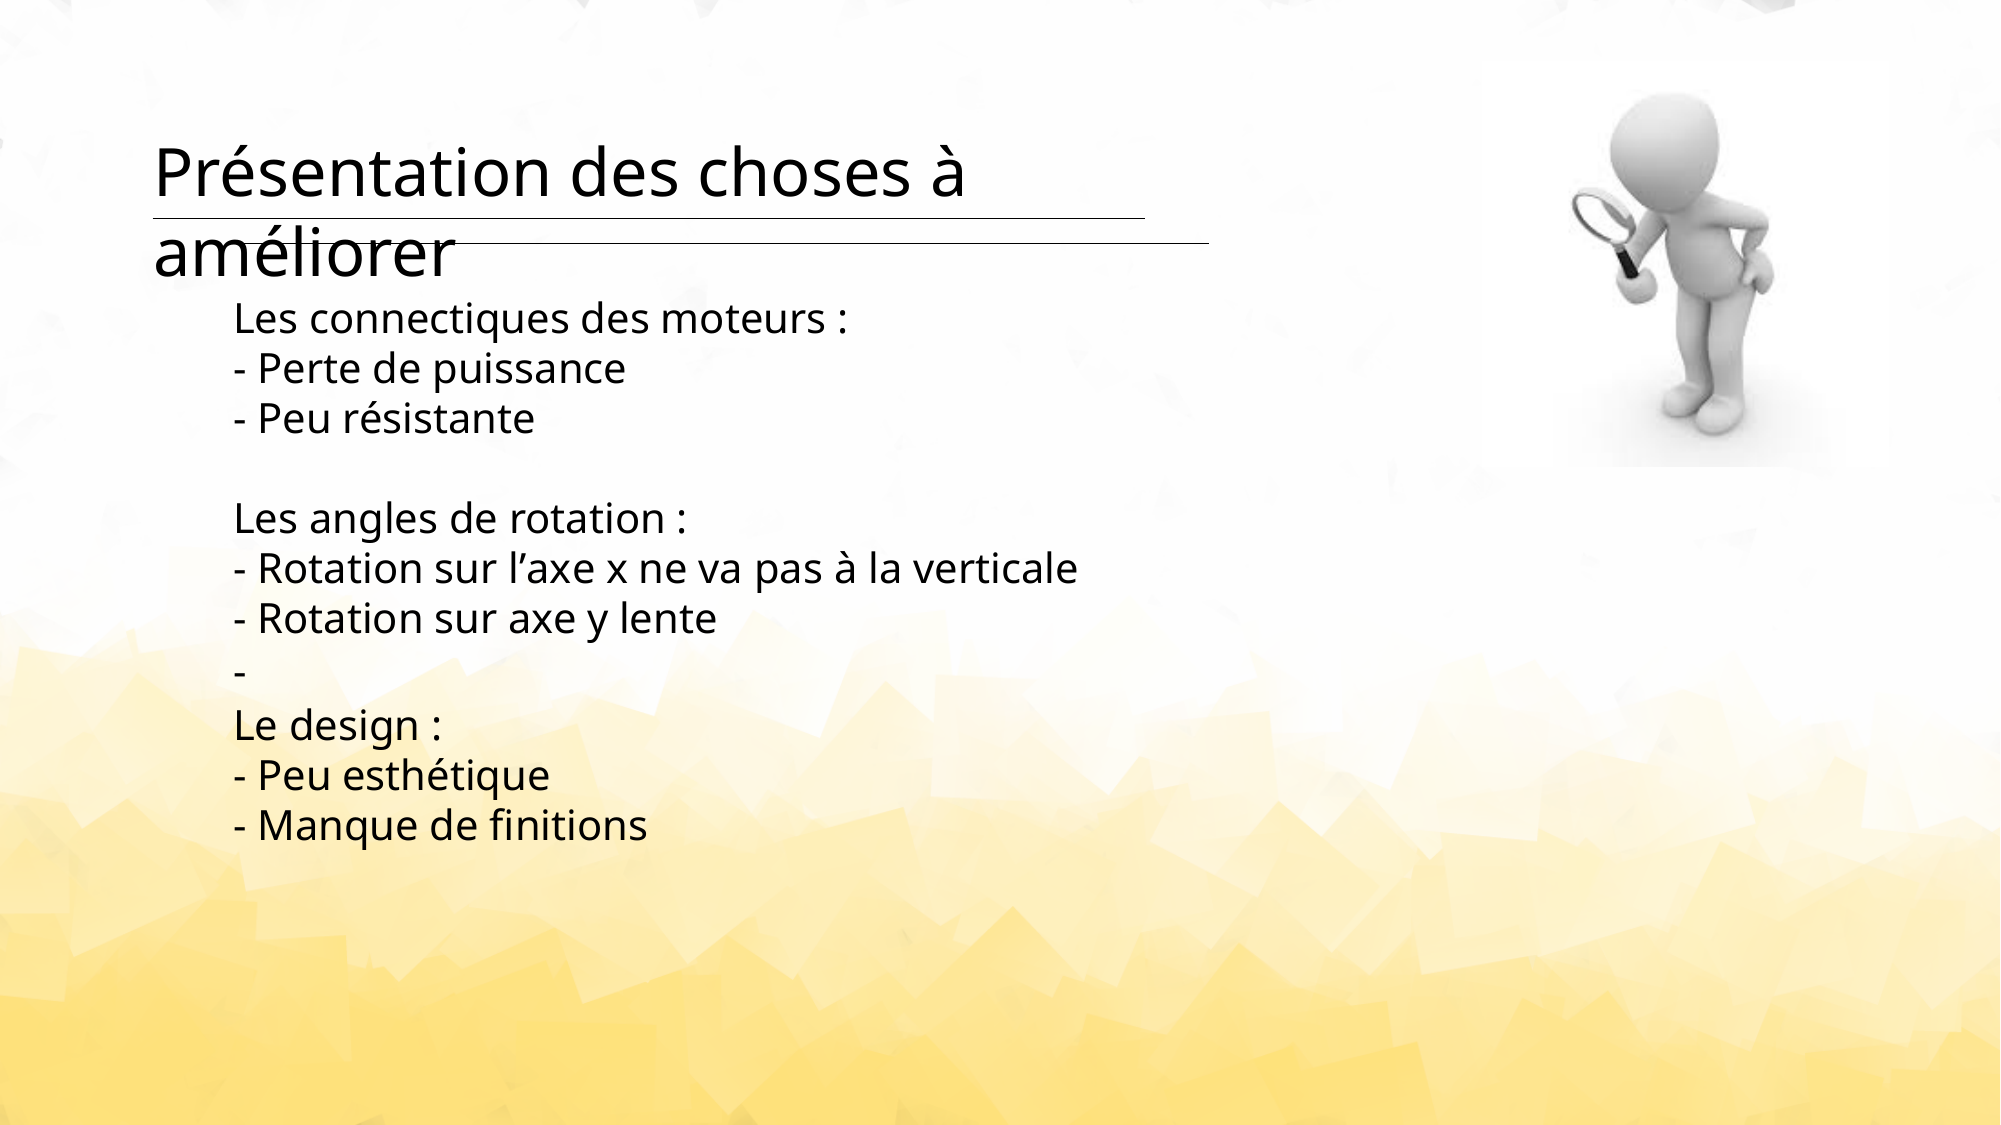

Présentation des choses à améliorer
Les connectiques des moteurs :
- Perte de puissance
- Peu résistante
Les angles de rotation :
- Rotation sur l’axe x ne va pas à la verticale
- Rotation sur axe y lente
Le design :
- Peu esthétique
- Manque de finitions